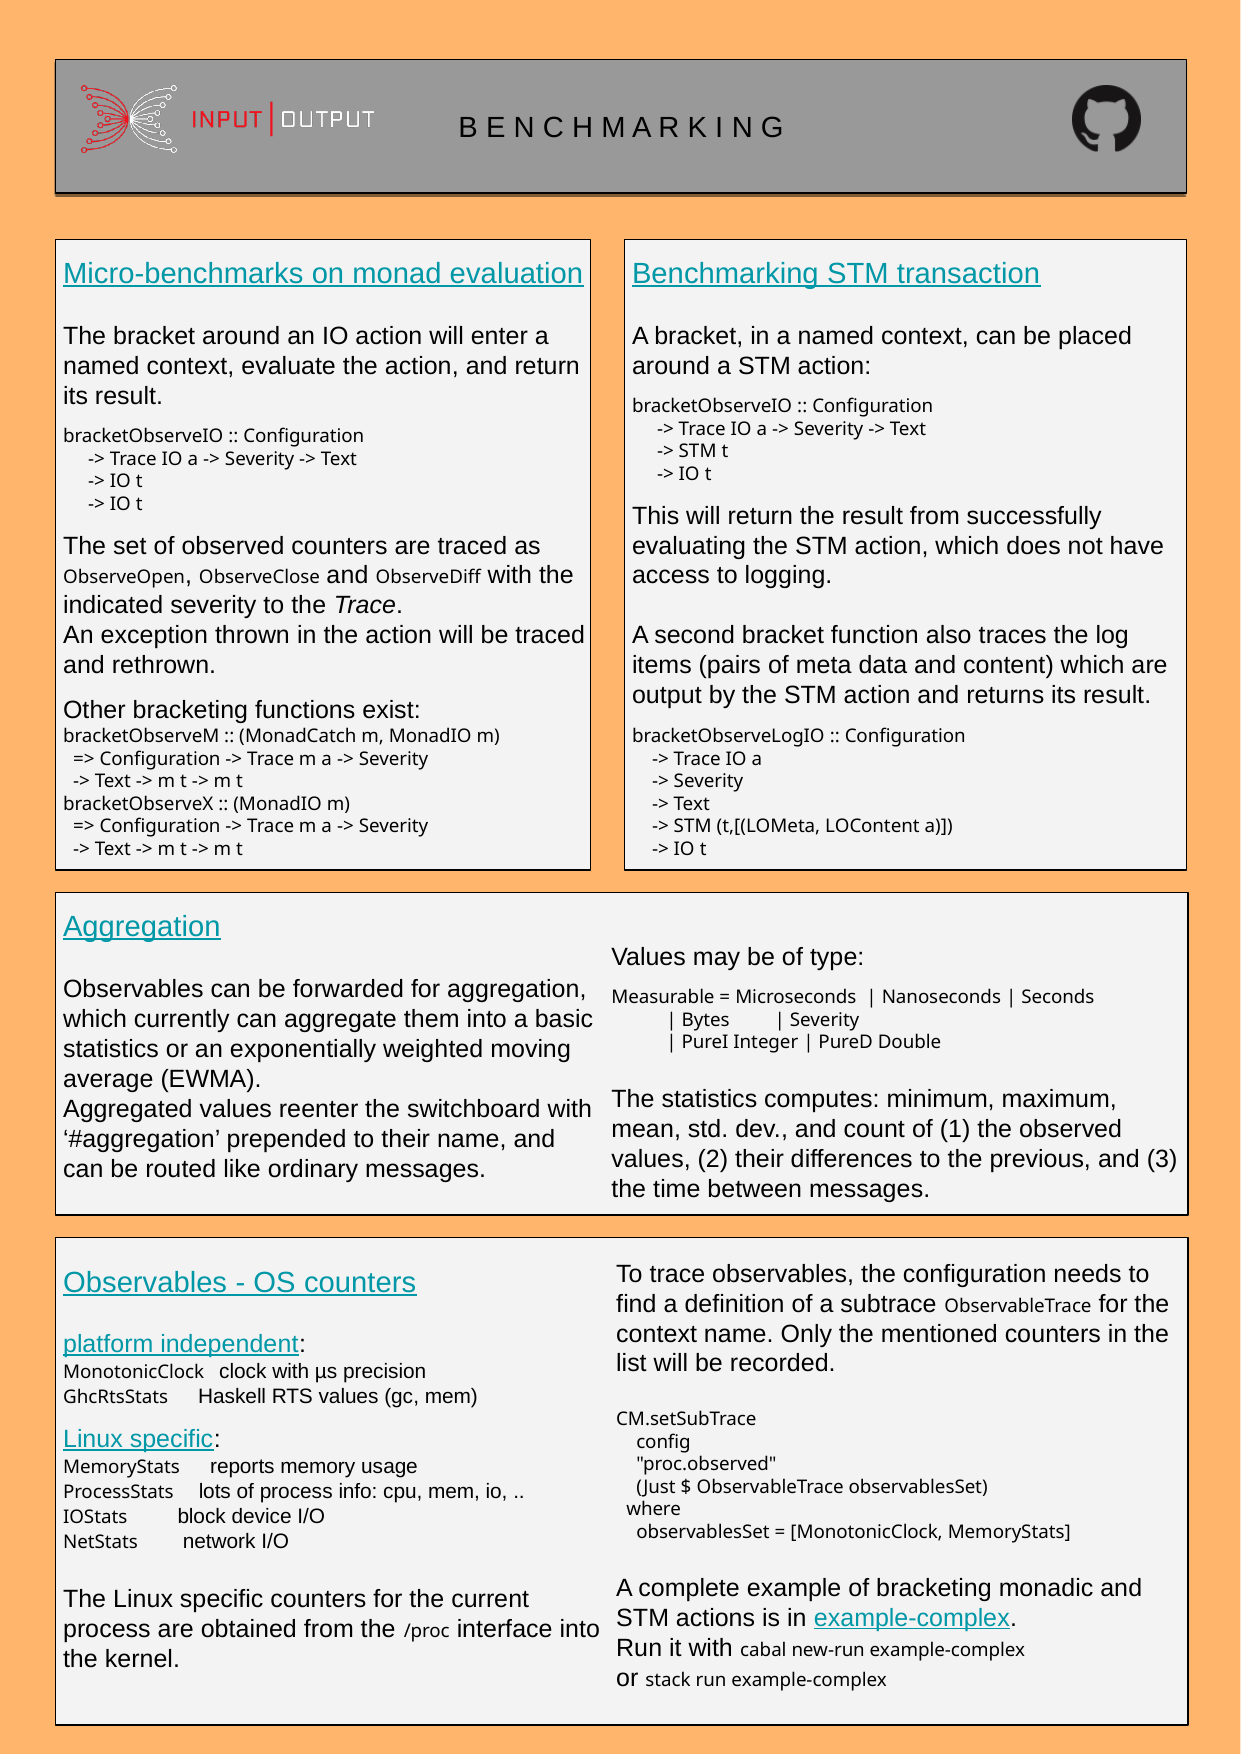

B E N C H M A R K I N G
Micro-benchmarks on monad evaluation
The bracket around an IO action will enter a named context, evaluate the action, and return its result.
bracketObserveIO :: Configuration
 -> Trace IO a -> Severity -> Text
 -> IO t
 -> IO t
The set of observed counters are traced as ObserveOpen, ObserveClose and ObserveDiff with the indicated severity to the Trace.
An exception thrown in the action will be traced and rethrown.
Other bracketing functions exist:
bracketObserveM :: (MonadCatch m, MonadIO m)
 => Configuration -> Trace m a -> Severity
 -> Text -> m t -> m t
bracketObserveX :: (MonadIO m)
 => Configuration -> Trace m a -> Severity
 -> Text -> m t -> m t
Benchmarking STM transaction
A bracket, in a named context, can be placed around a STM action:
bracketObserveIO :: Configuration
 -> Trace IO a -> Severity -> Text
 -> STM t
 -> IO t
This will return the result from successfully evaluating the STM action, which does not have access to logging.
A second bracket function also traces the log items (pairs of meta data and content) which are output by the STM action and returns its result.
bracketObserveLogIO :: Configuration
 -> Trace IO a
 -> Severity
 -> Text
 -> STM (t,[(LOMeta, LOContent a)])
 -> IO t
Aggregation
Observables can be forwarded for aggregation, which currently can aggregate them into a basic statistics or an exponentially weighted moving average (EWMA).
Aggregated values reenter the switchboard with ‘#aggregation’ prepended to their name, and can be routed like ordinary messages.
Values may be of type:
Measurable = Microseconds | Nanoseconds | Seconds
 | Bytes | Severity
 | PureI Integer | PureD Double
The statistics computes: minimum, maximum, mean, std. dev., and count of (1) the observed values, (2) their differences to the previous, and (3) the time between messages.
To trace observables, the configuration needs to find a definition of a subtrace ObservableTrace for the context name. Only the mentioned counters in the list will be recorded.
CM.setSubTrace
 config
 "proc.observed"
 (Just $ ObservableTrace observablesSet)
 where
 observablesSet = [MonotonicClock, MemoryStats]
A complete example of bracketing monadic and STM actions is in example-complex.
Run it with cabal new-run example-complex
or stack run example-complex
Observables - OS counters
platform independent:
MonotonicClock clock with µs precision
GhcRtsStats Haskell RTS values (gc, mem)
Linux specific:
MemoryStats reports memory usage
ProcessStats lots of process info: cpu, mem, io, ..
IOStats block device I/O
NetStats network I/O
The Linux specific counters for the current process are obtained from the /proc interface into the kernel.